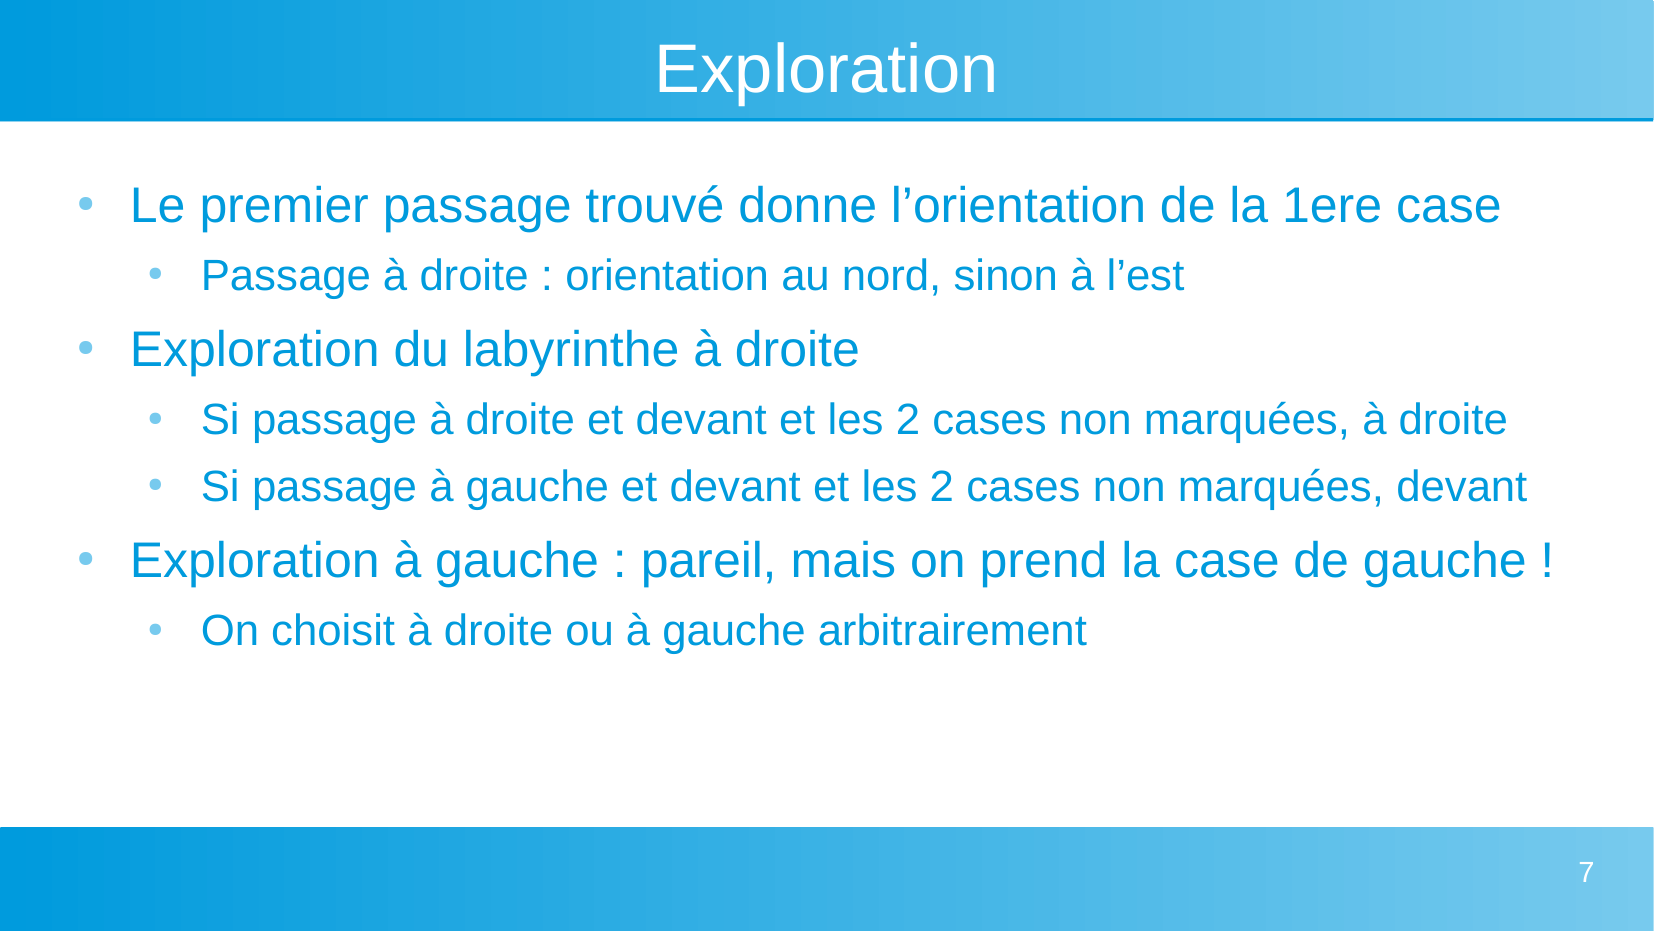

# Exploration
Le premier passage trouvé donne l’orientation de la 1ere case
Passage à droite : orientation au nord, sinon à l’est
Exploration du labyrinthe à droite
Si passage à droite et devant et les 2 cases non marquées, à droite
Si passage à gauche et devant et les 2 cases non marquées, devant
Exploration à gauche : pareil, mais on prend la case de gauche !
On choisit à droite ou à gauche arbitrairement
7